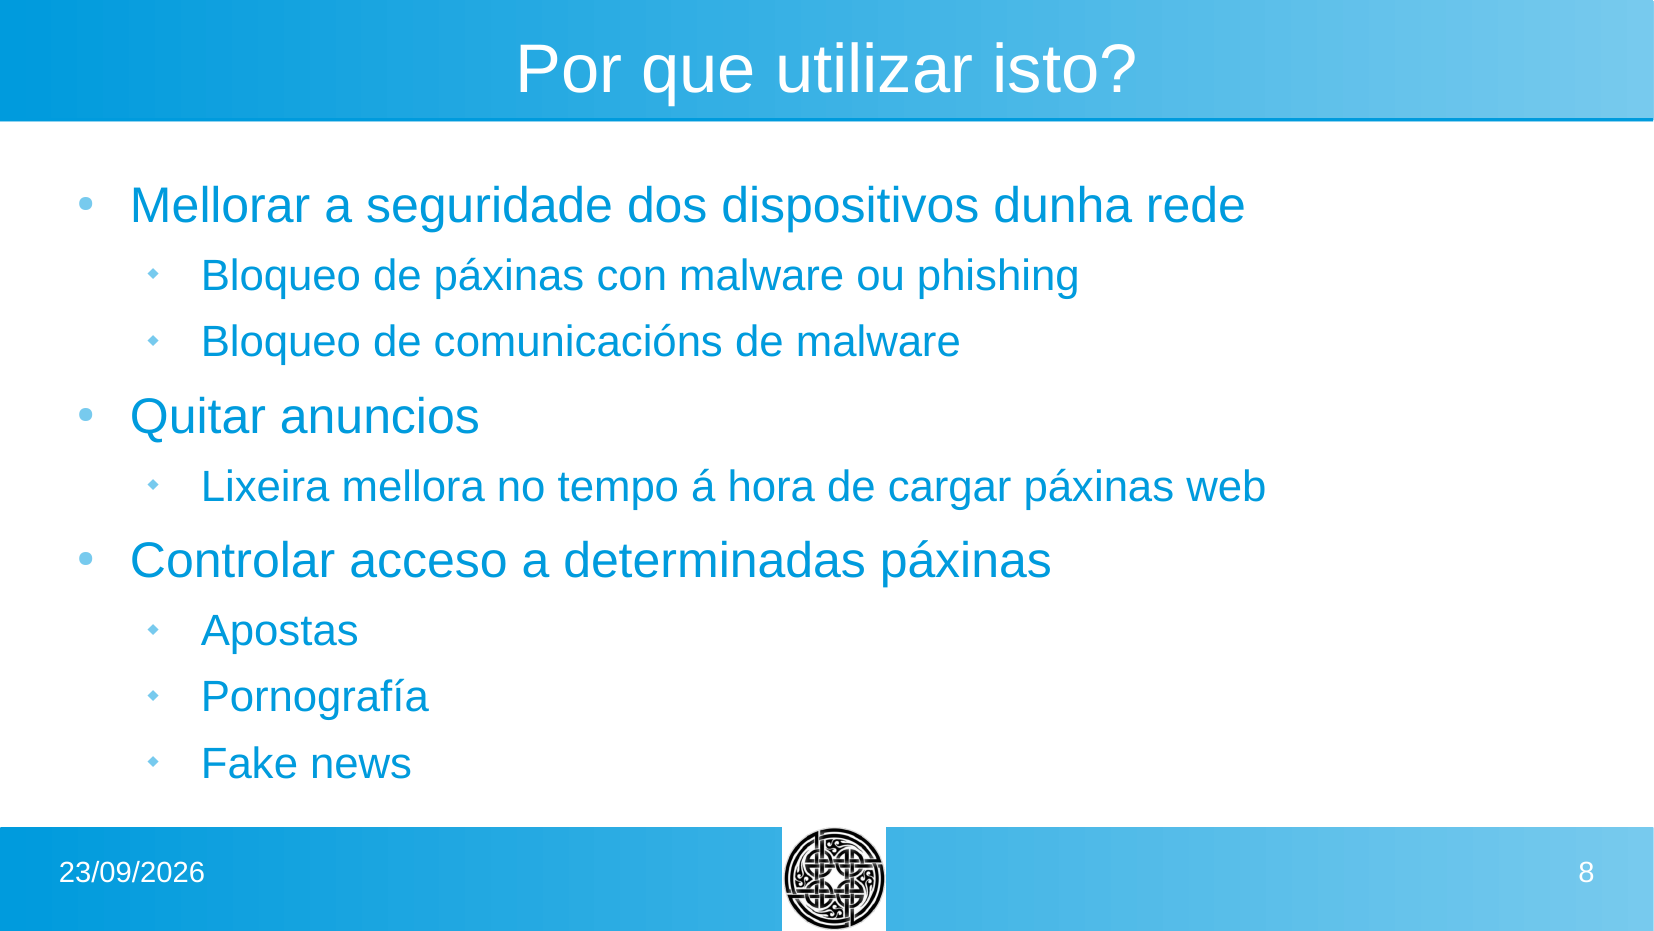

# Por que utilizar isto?
Mellorar a seguridade dos dispositivos dunha rede
Bloqueo de páxinas con malware ou phishing
Bloqueo de comunicacións de malware
Quitar anuncios
Lixeira mellora no tempo á hora de cargar páxinas web
Controlar acceso a determinadas páxinas
Apostas
Pornografía
Fake news
8